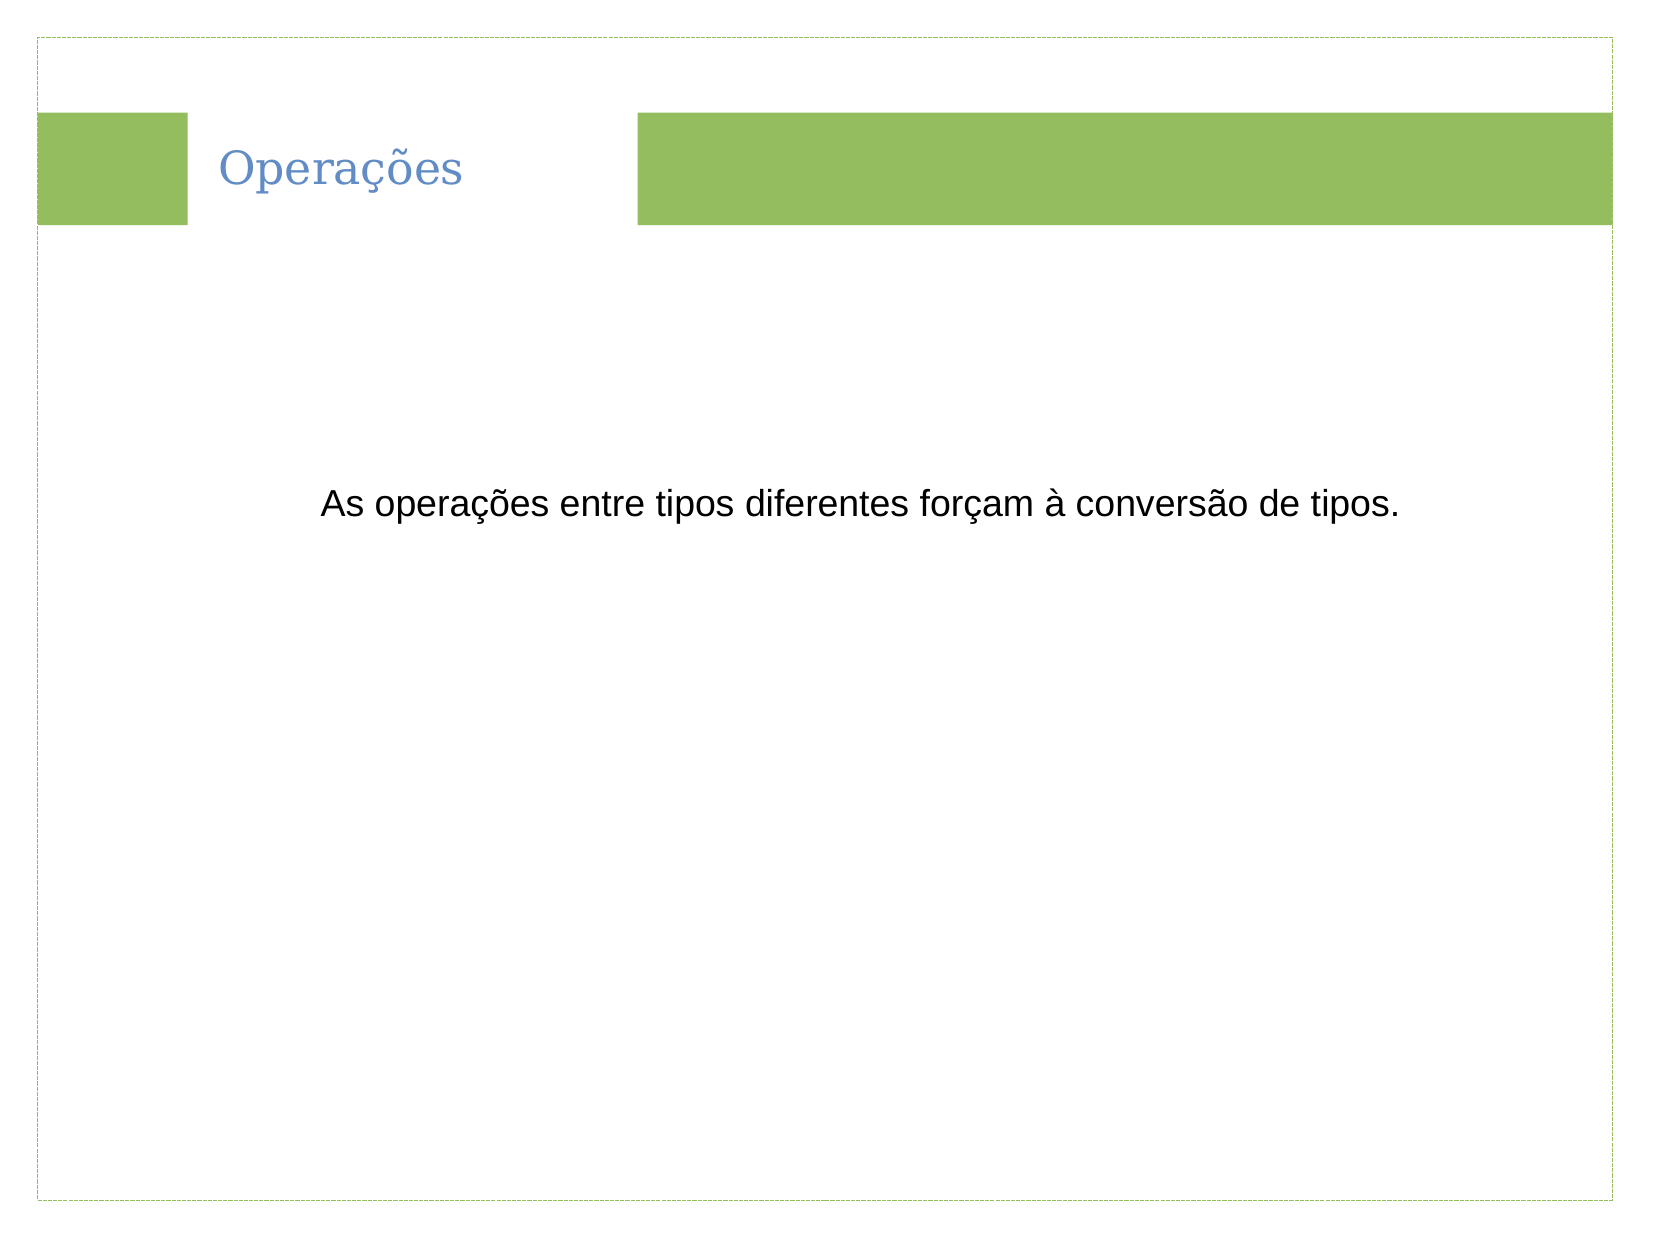

Operações
As operações entre tipos diferentes forçam à conversão de tipos.